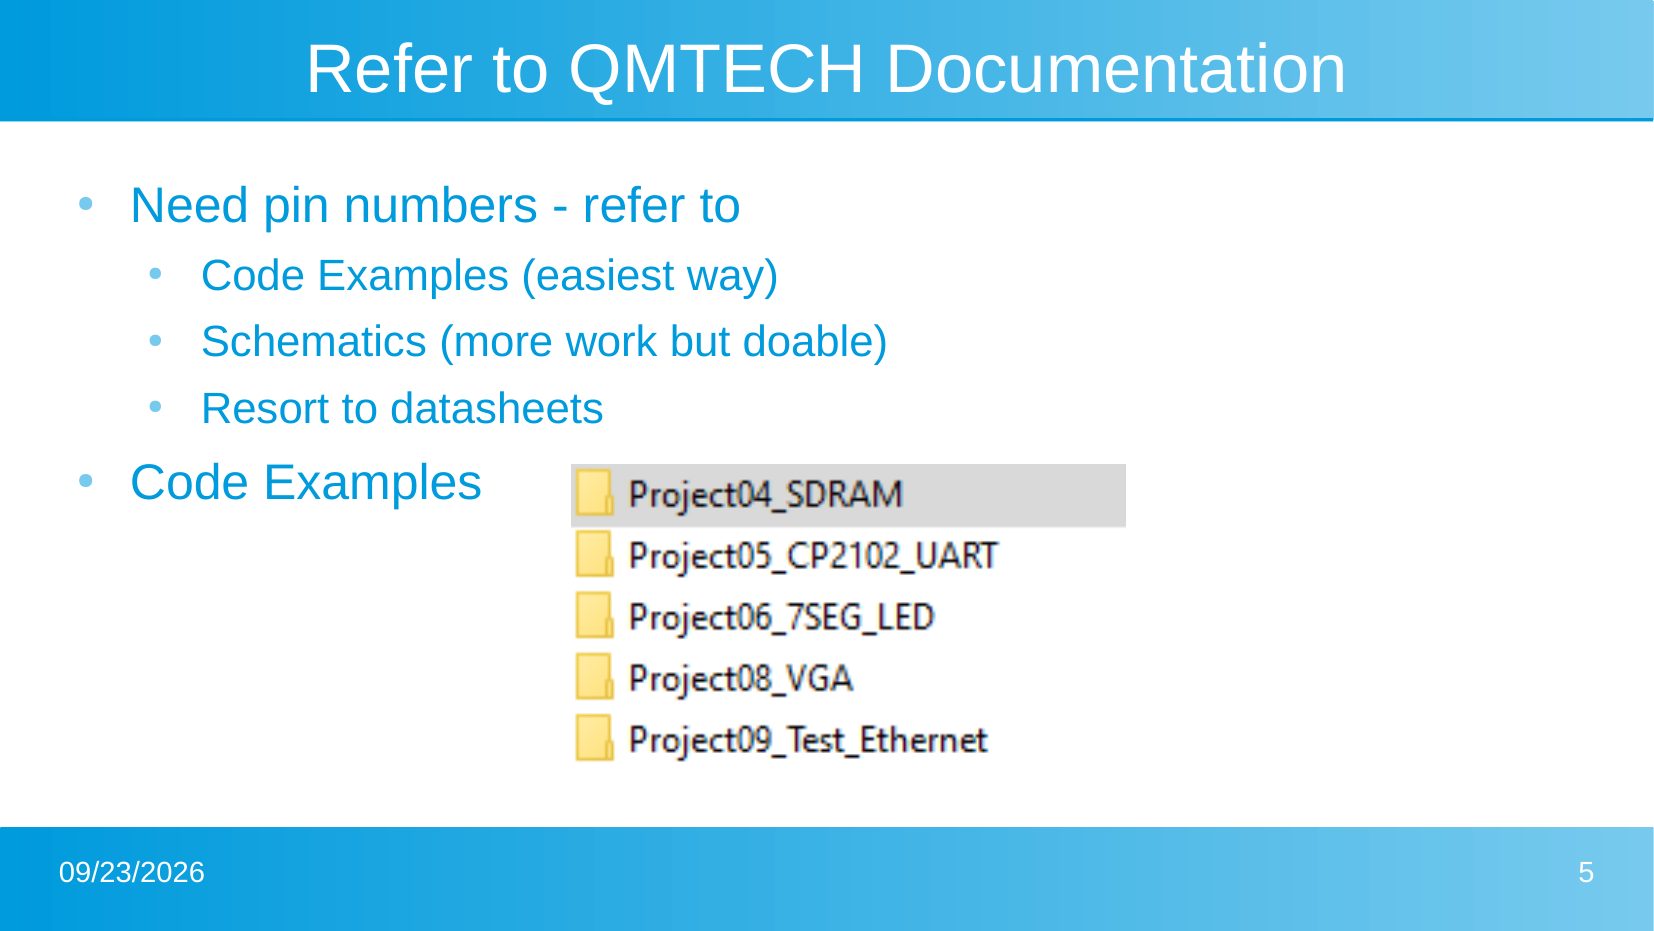

# Refer to QMTECH Documentation
Need pin numbers - refer to
Code Examples (easiest way)
Schematics (more work but doable)
Resort to datasheets
Code Examples
5